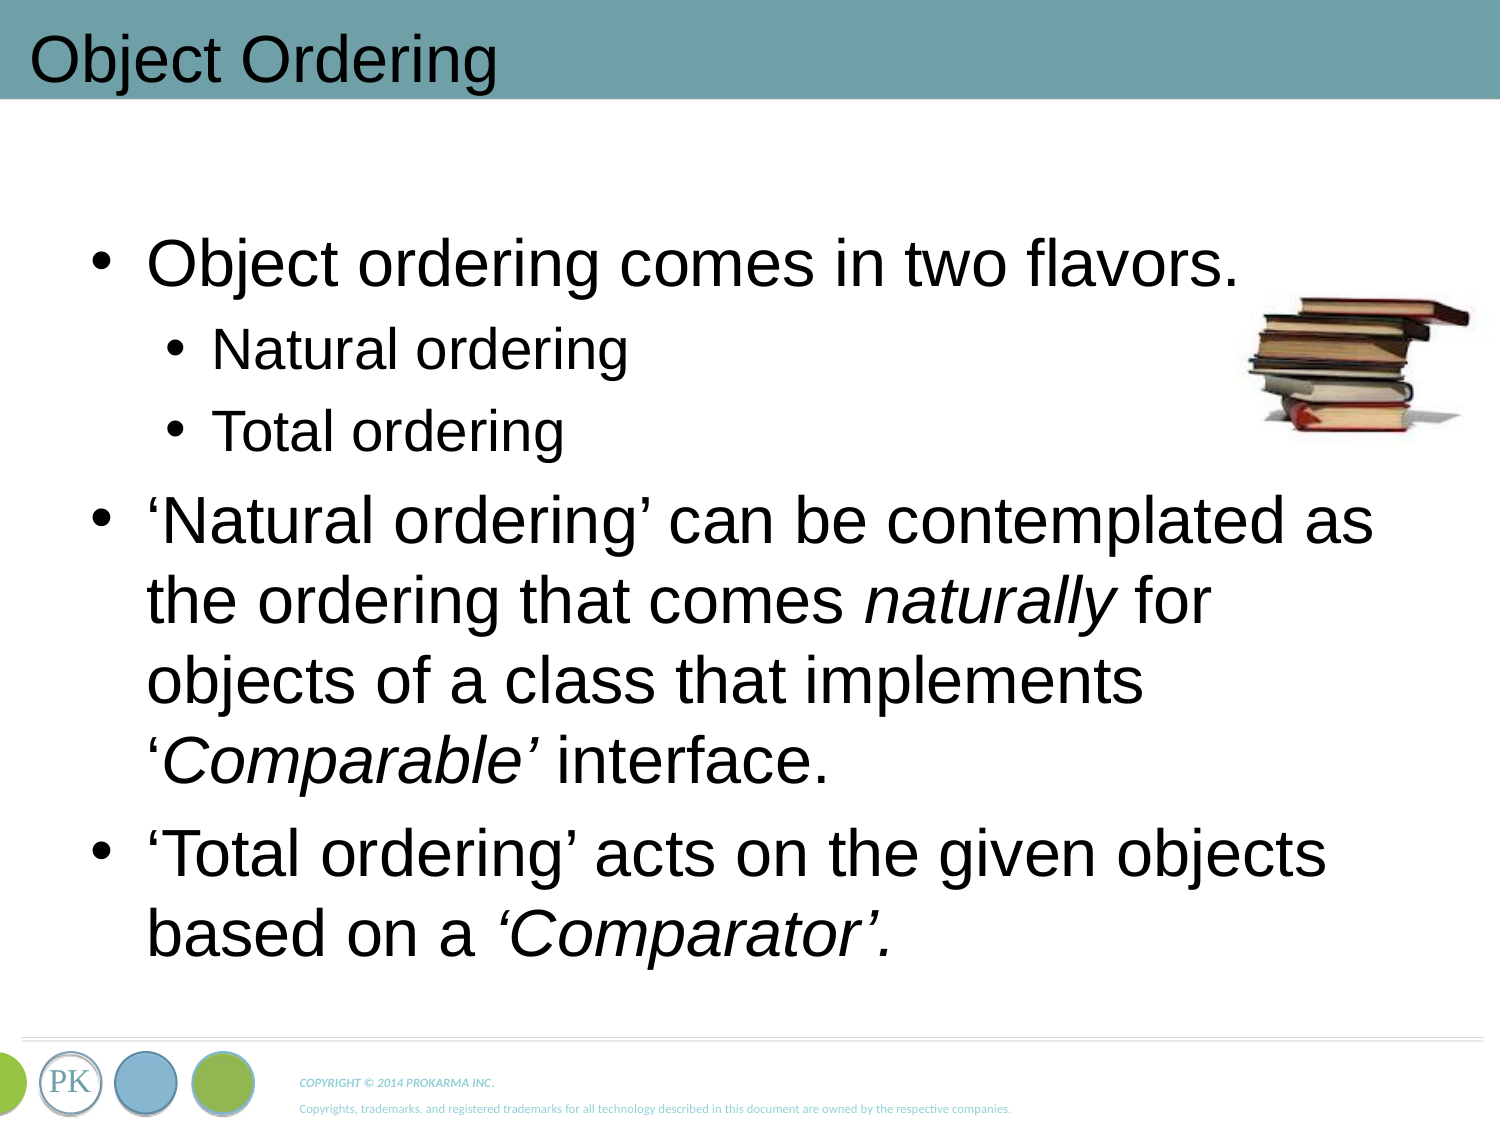

Object Ordering
Object ordering comes in two flavors.
Natural ordering
Total ordering
‘Natural ordering’ can be contemplated as the ordering that comes naturally for objects of a class that implements ‘Comparable’ interface.
‘Total ordering’ acts on the given objects based on a ‘Comparator’.